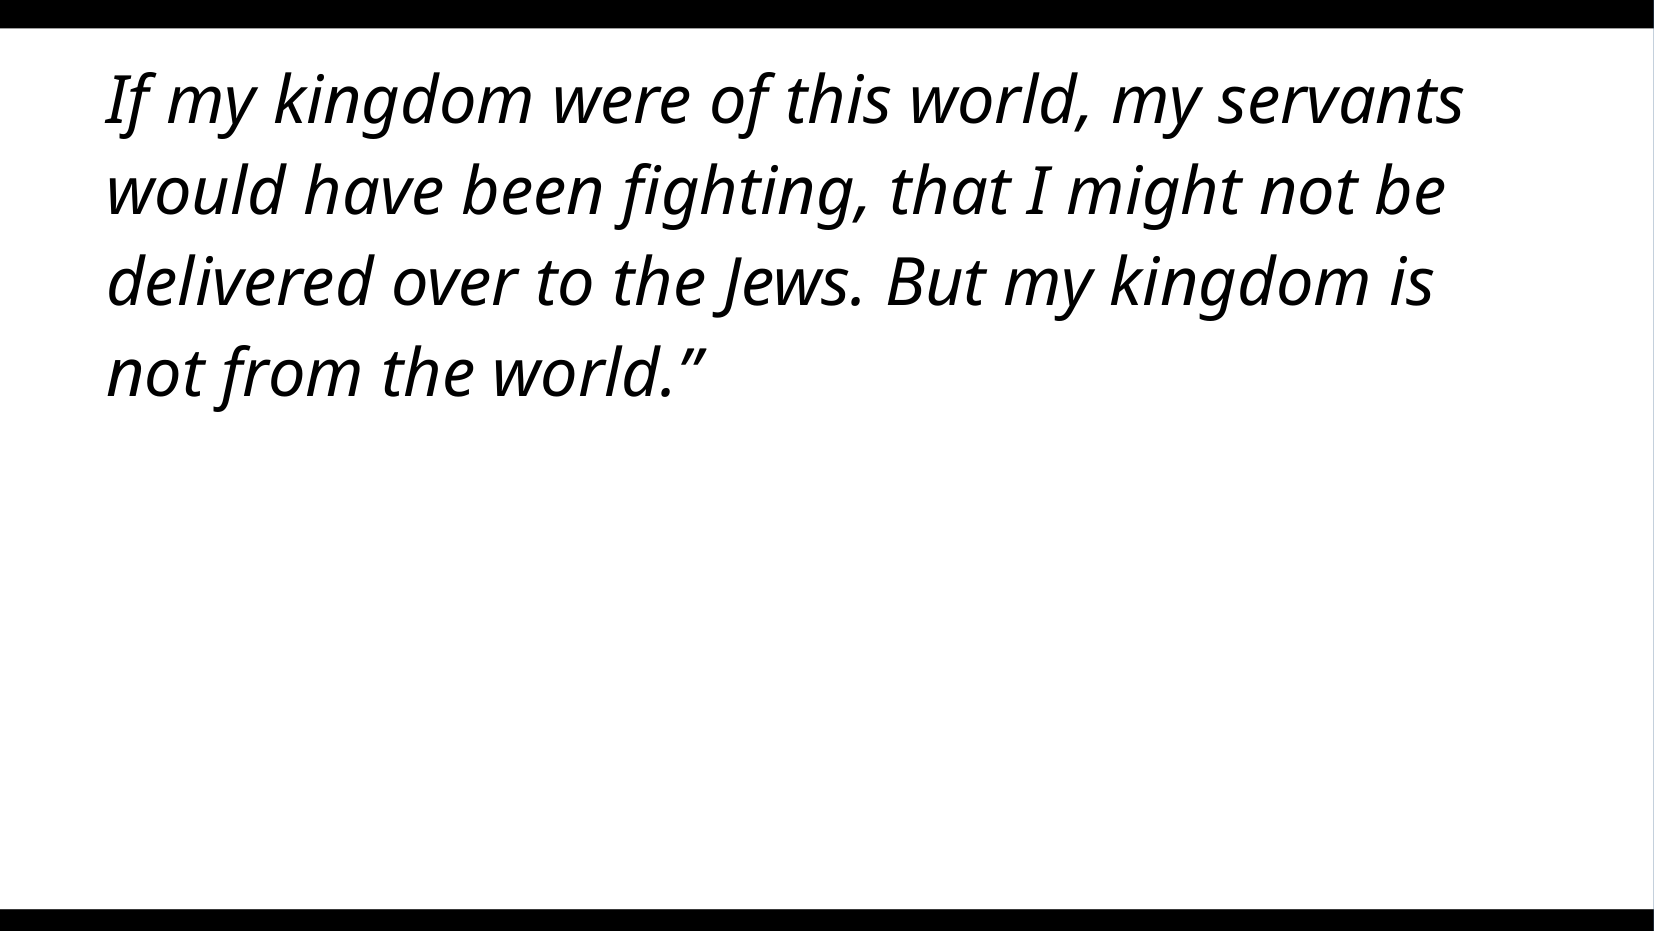

If my kingdom were of this world, my servants would have been fighting, that I might not be delivered over to the Jews. But my kingdom is not from the world.”